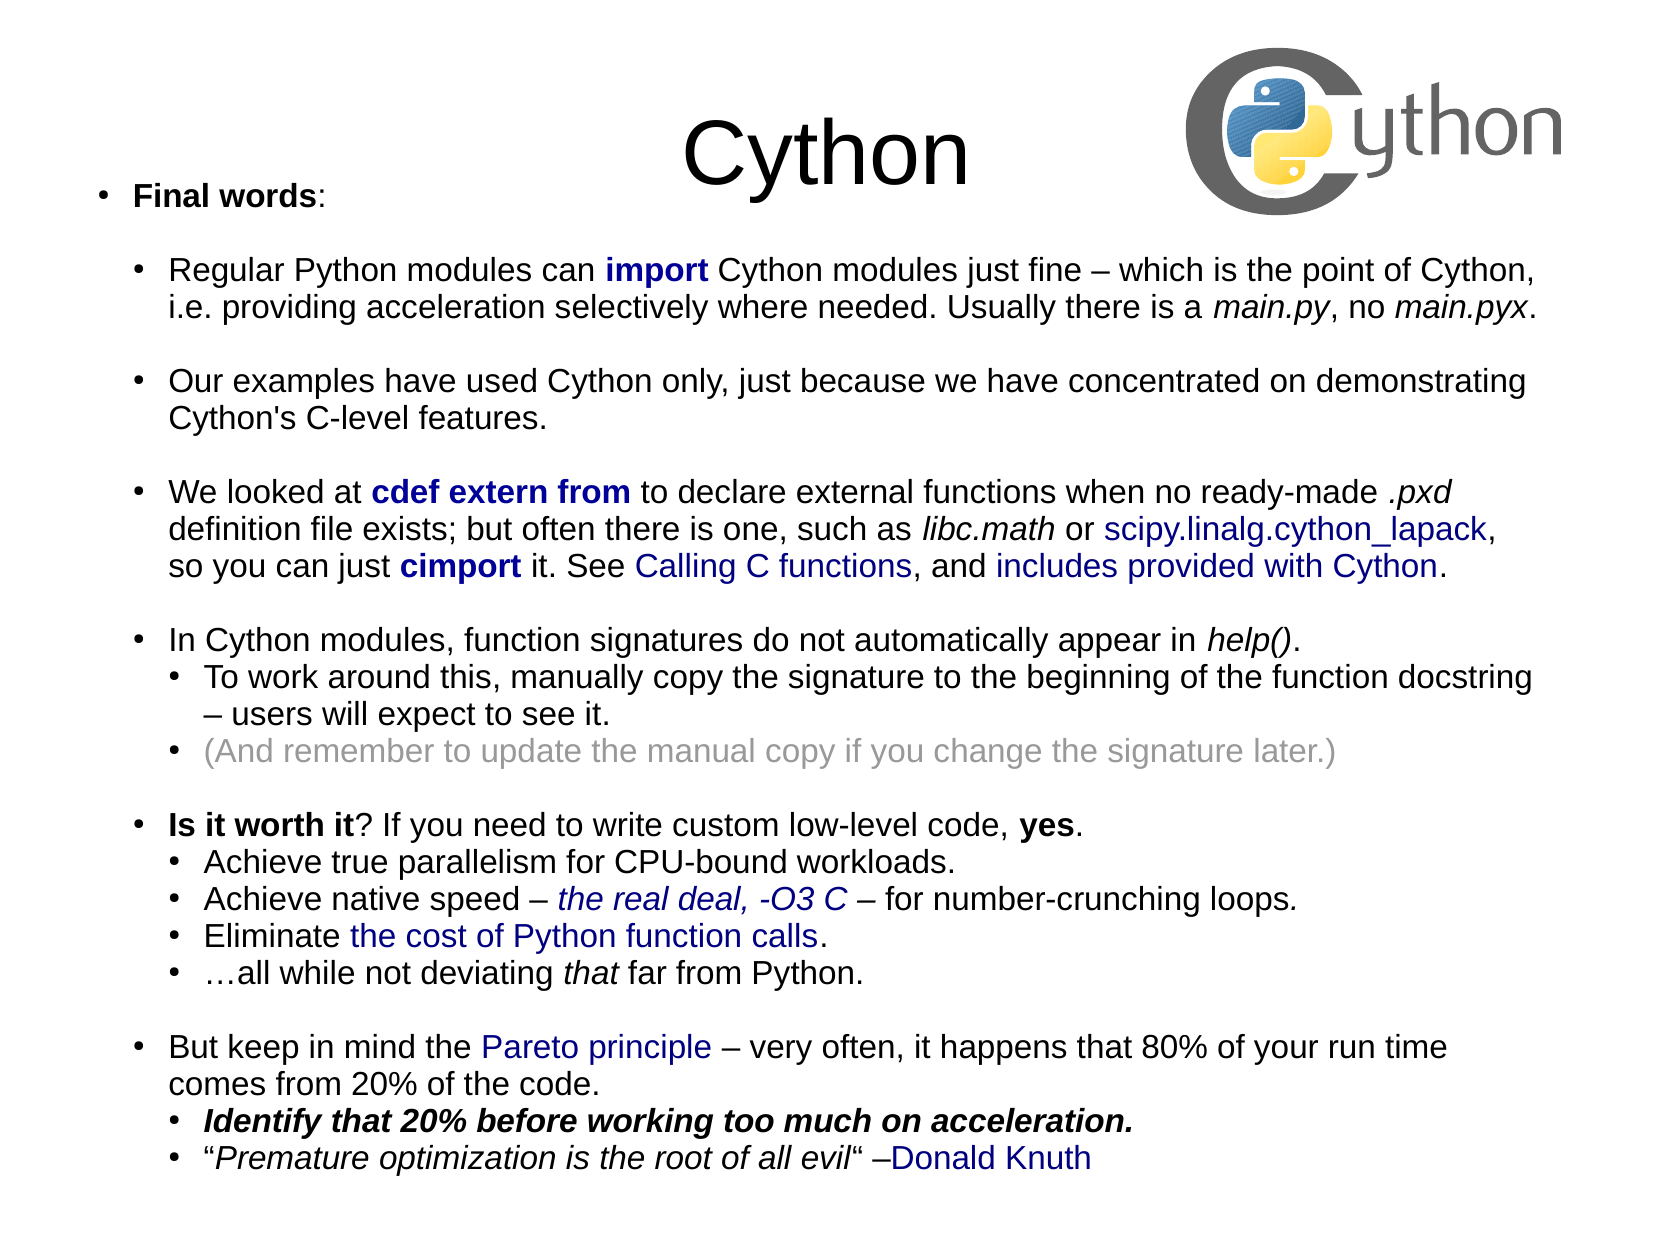

# Cython
Final words:
Regular Python modules can import Cython modules just fine – which is the point of Cython, i.e. providing acceleration selectively where needed. Usually there is a main.py, no main.pyx.
Our examples have used Cython only, just because we have concentrated on demonstrating Cython's C-level features.
We looked at cdef extern from to declare external functions when no ready-made .pxd definition file exists; but often there is one, such as libc.math or scipy.linalg.cython_lapack,
so you can just cimport it. See Calling C functions, and includes provided with Cython.
In Cython modules, function signatures do not automatically appear in help().
To work around this, manually copy the signature to the beginning of the function docstring – users will expect to see it.
(And remember to update the manual copy if you change the signature later.)
Is it worth it? If you need to write custom low-level code, yes.
Achieve true parallelism for CPU-bound workloads.
Achieve native speed – the real deal, -O3 C – for number-crunching loops.
Eliminate the cost of Python function calls.
…all while not deviating that far from Python.
But keep in mind the Pareto principle – very often, it happens that 80% of your run time comes from 20% of the code.
Identify that 20% before working too much on acceleration.
“Premature optimization is the root of all evil“ –Donald Knuth